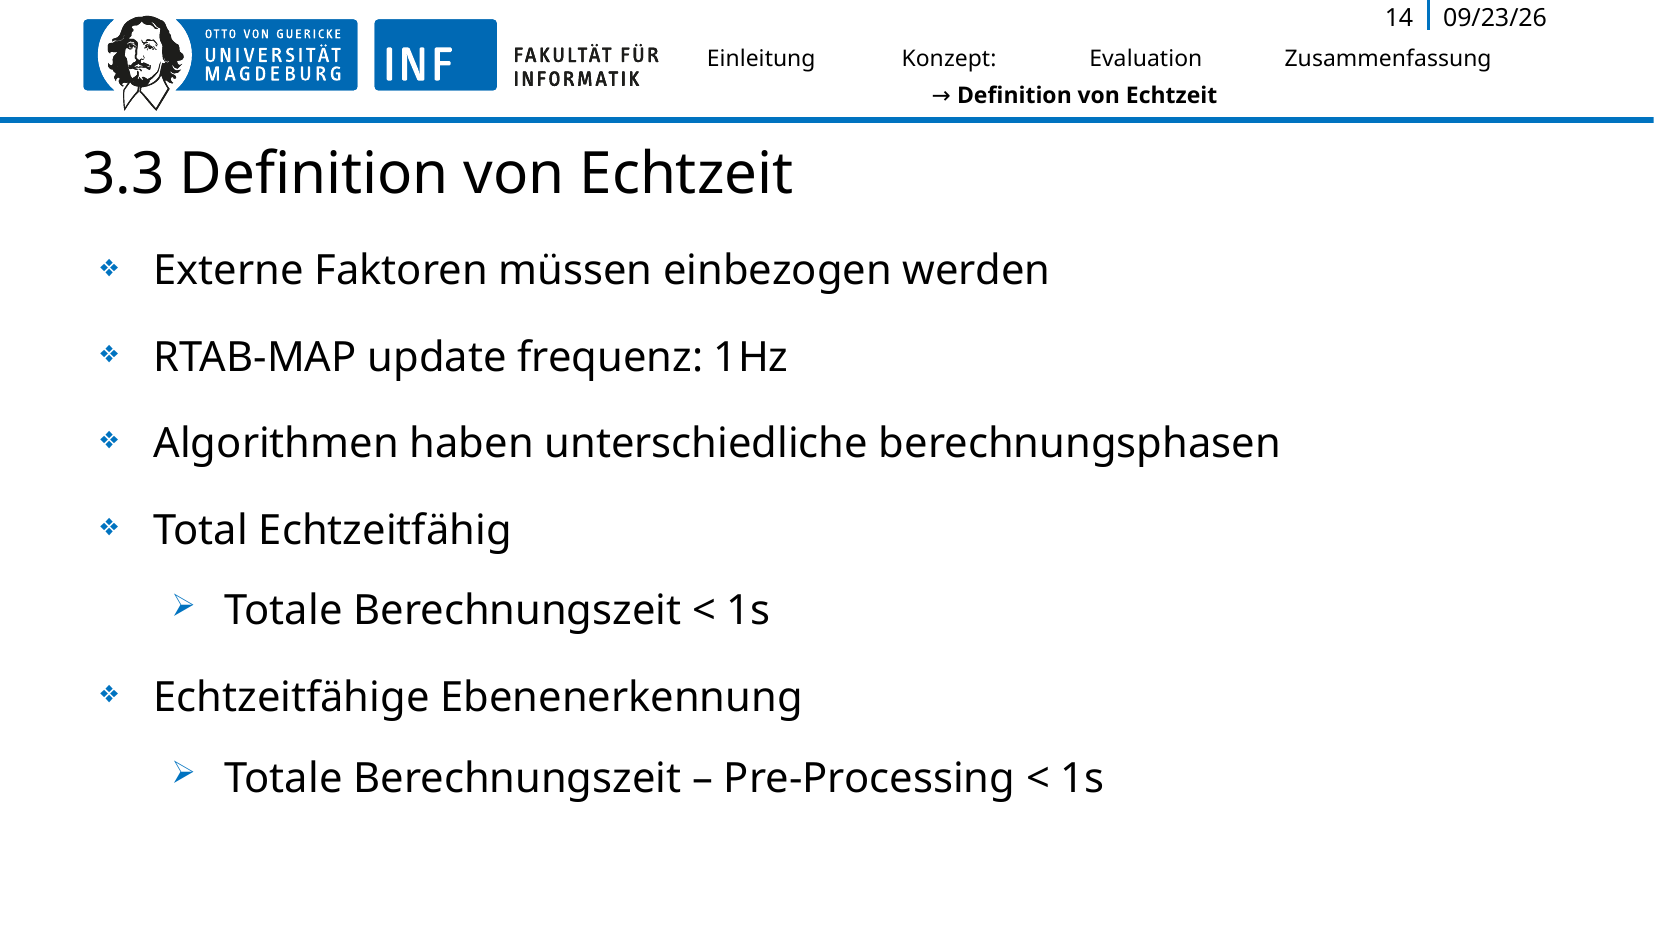

# 3.3 Definition von Echtzeit
Externe Faktoren müssen einbezogen werden
RTAB-MAP update frequenz: 1Hz
Algorithmen haben unterschiedliche berechnungsphasen
Total Echtzeitfähig
Totale Berechnungszeit < 1s
Echtzeitfähige Ebenenerkennung
Totale Berechnungszeit – Pre-Processing < 1s